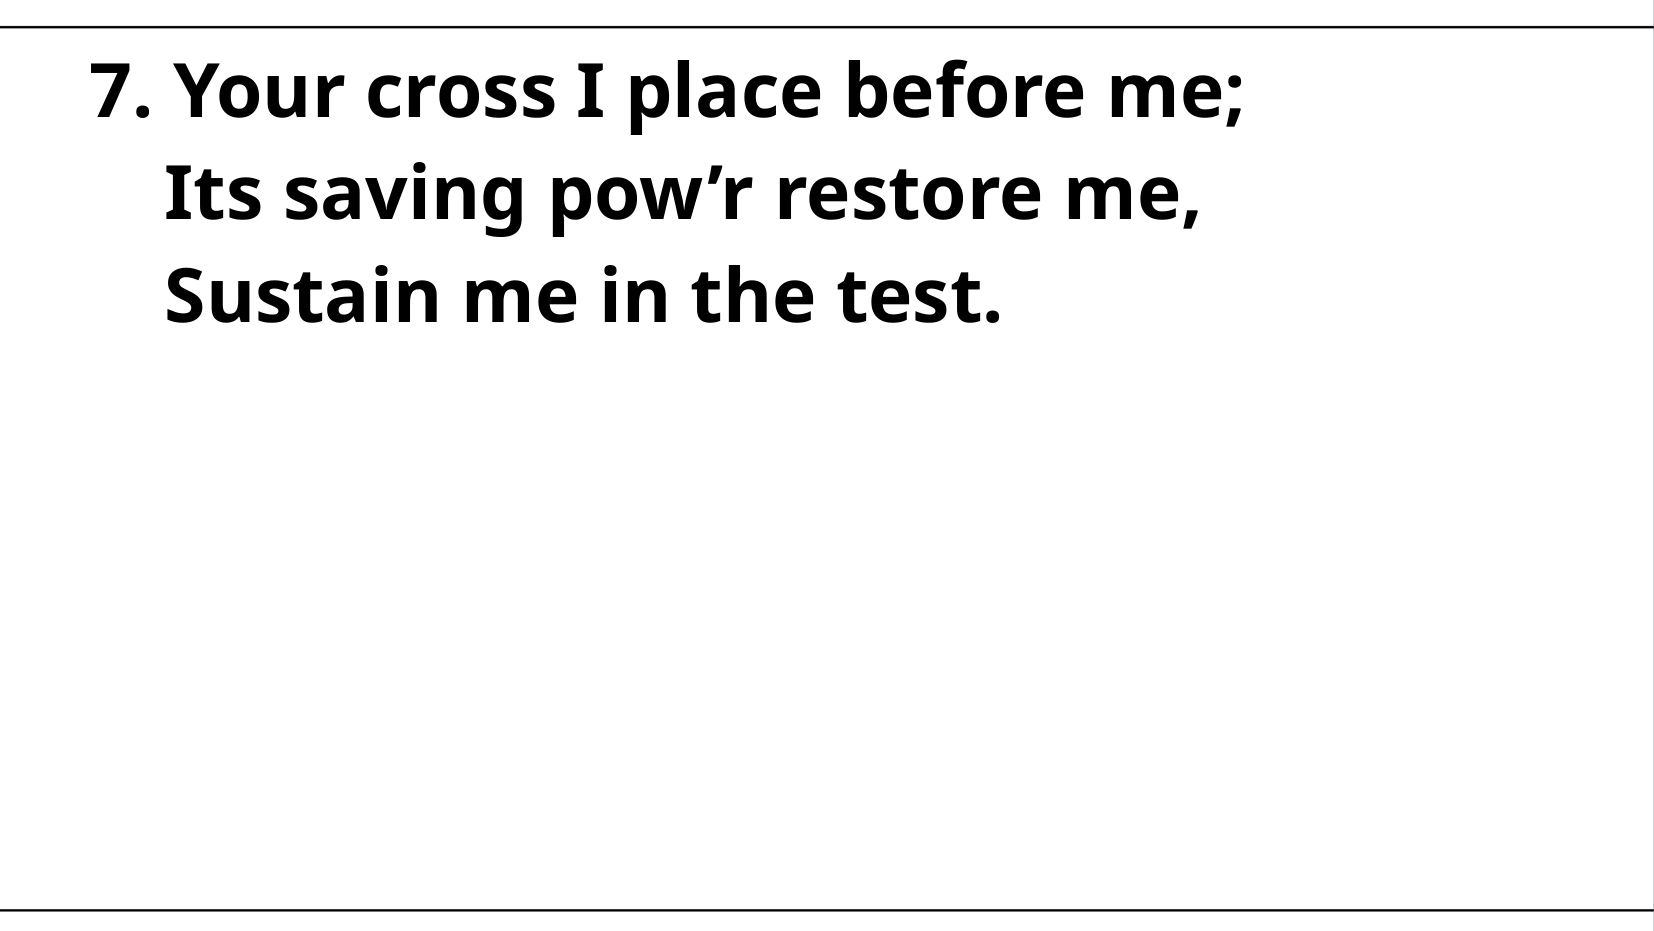

7. Your cross I place before me;
Its saving pow’r restore me,
Sustain me in the test.